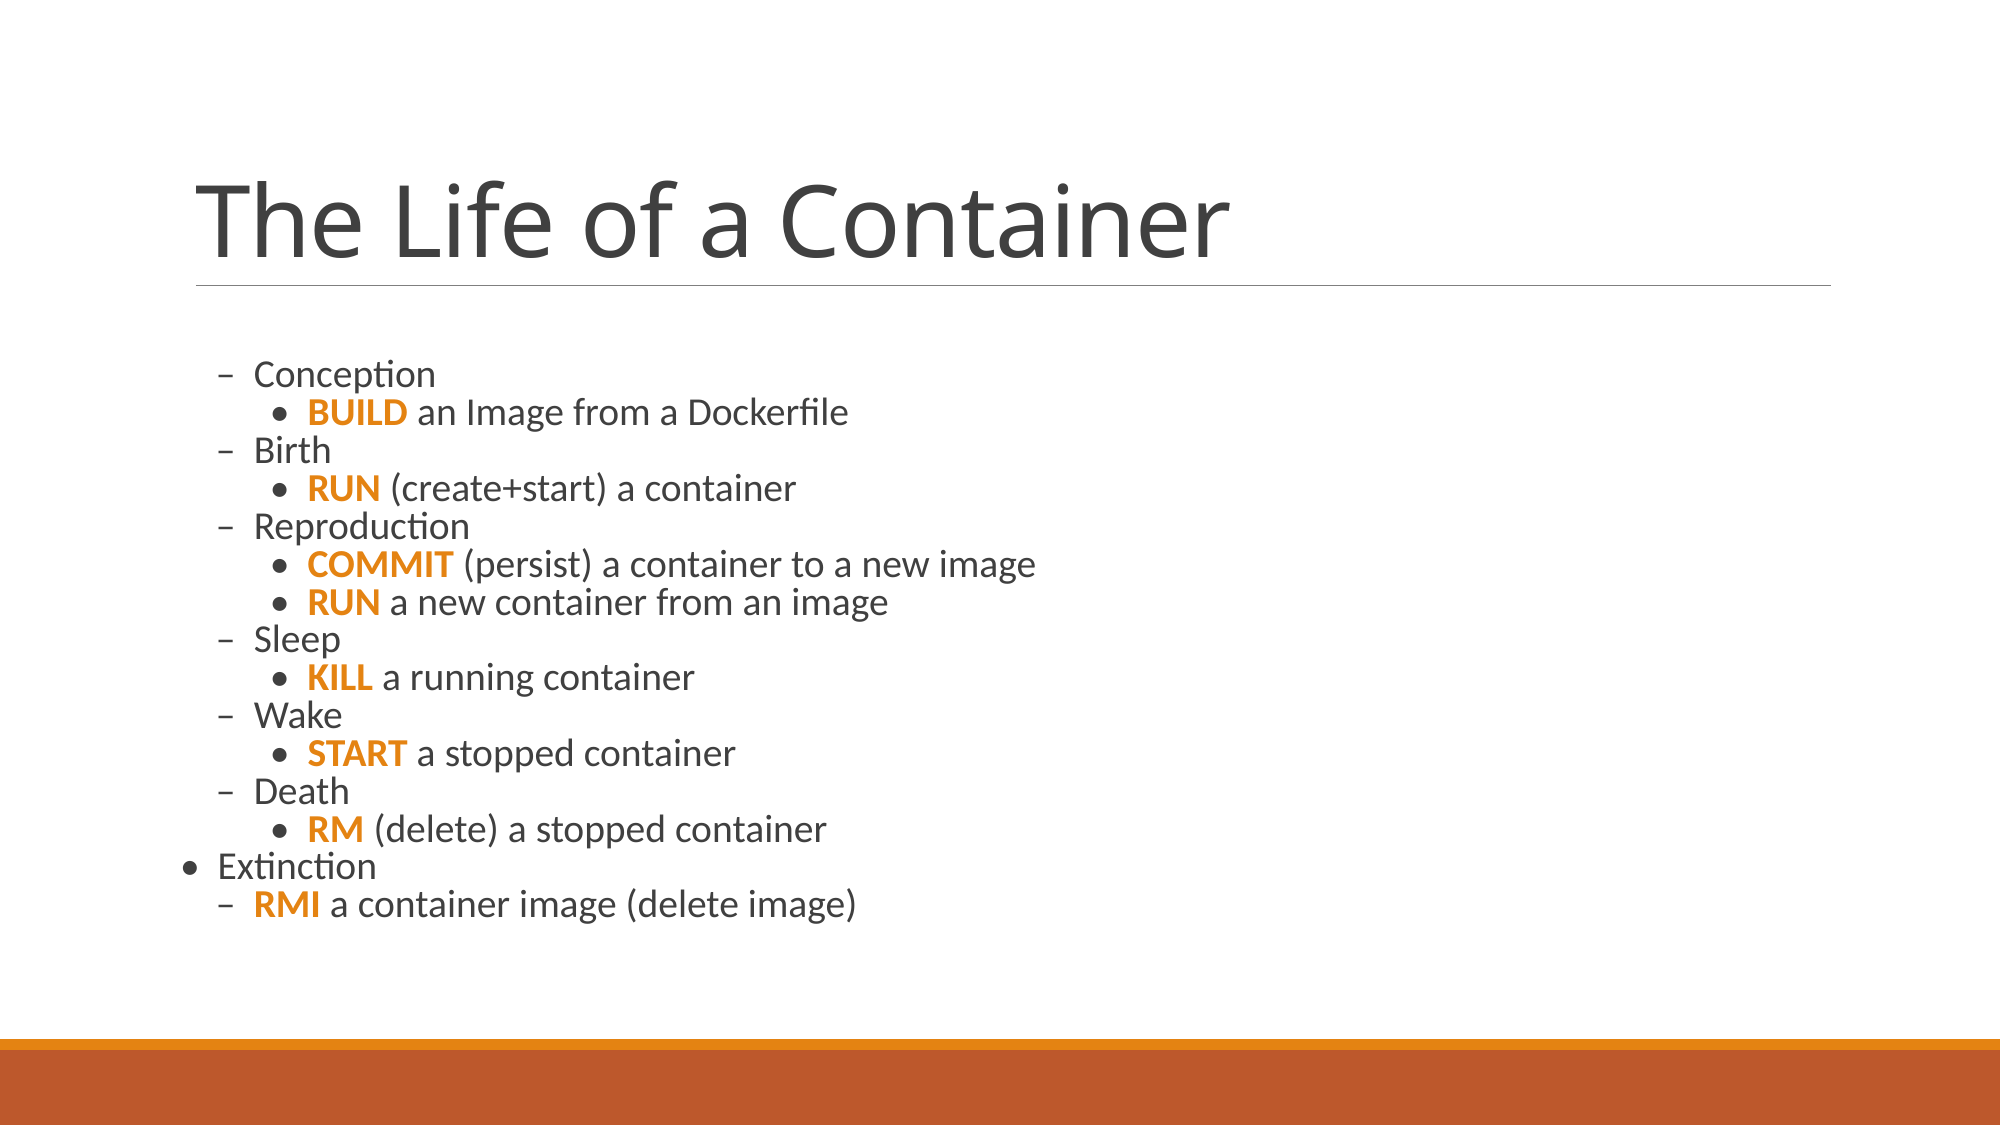

# The Life of a Container
 –  Conception
 •  BUILD an Image from a Dockerfile
 –  Birth
 •  RUN (create+start) a container
 –  Reproduction
 •  COMMIT (persist) a container to a new image
 •  RUN a new container from an image
 –  Sleep
 •  KILL a running container
 –  Wake
 •  START a stopped container
 –  Death
 •  RM (delete) a stopped container
•  Extinction
 –  RMI a container image (delete image)